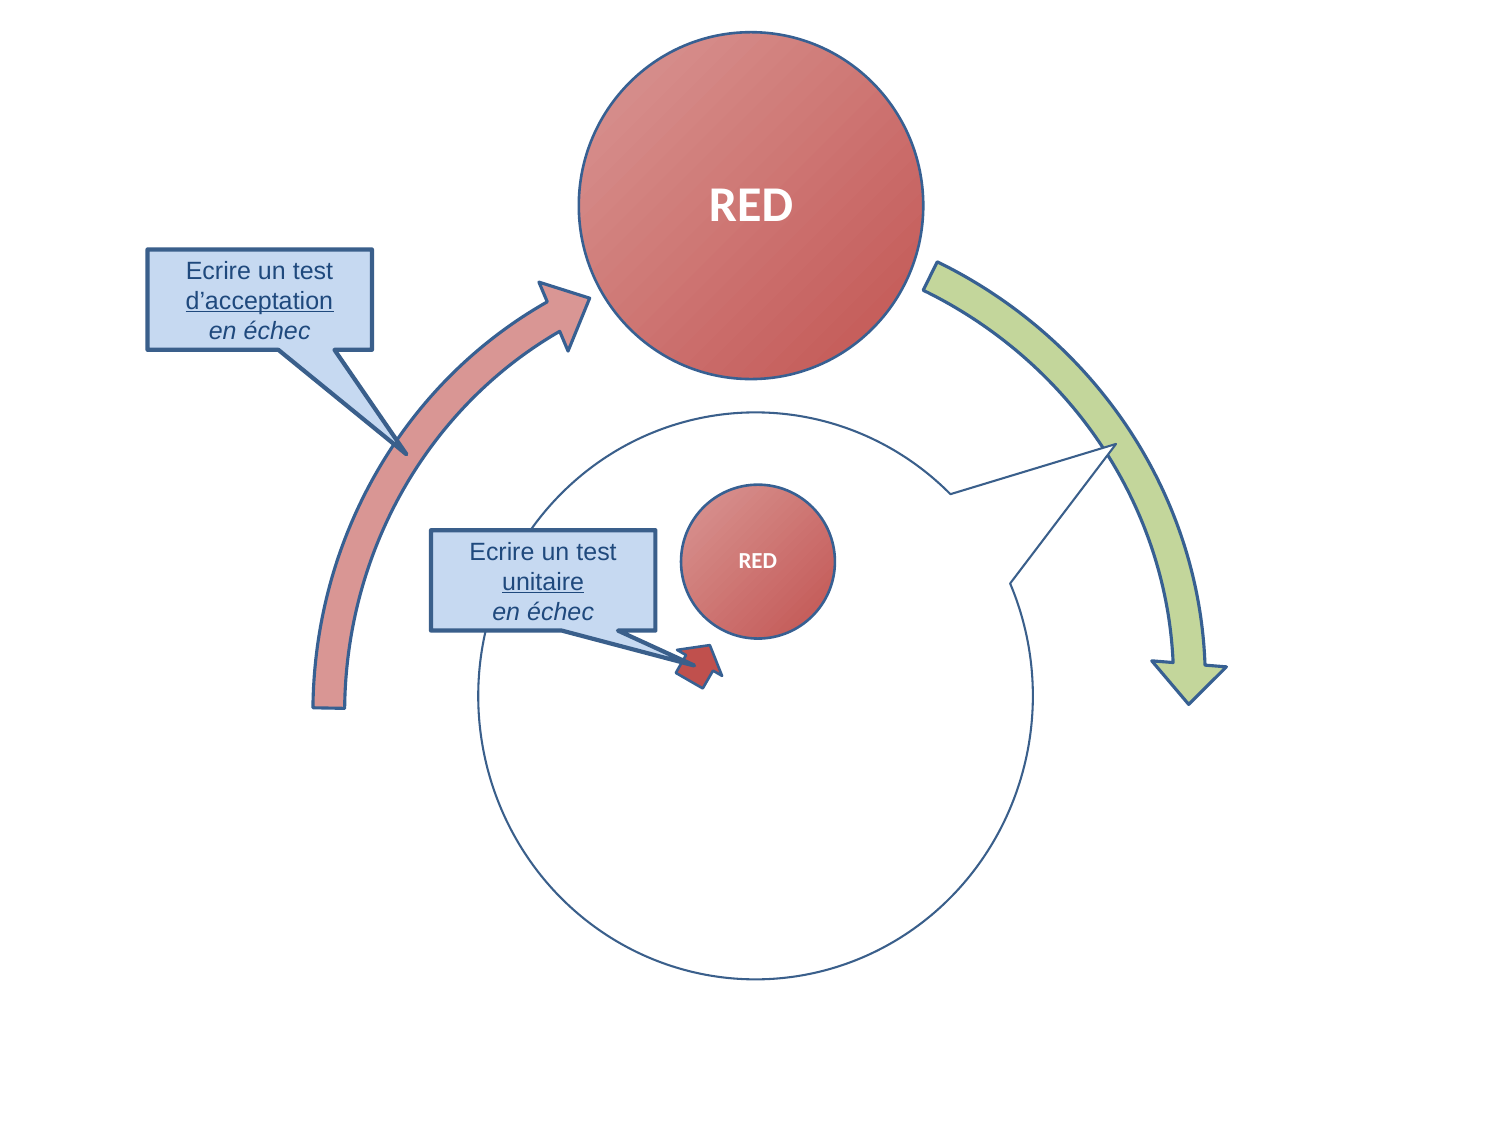

RED
Ecrire un test
d’acceptation
en échec
RED
Ecrire un test
unitaire
en échec